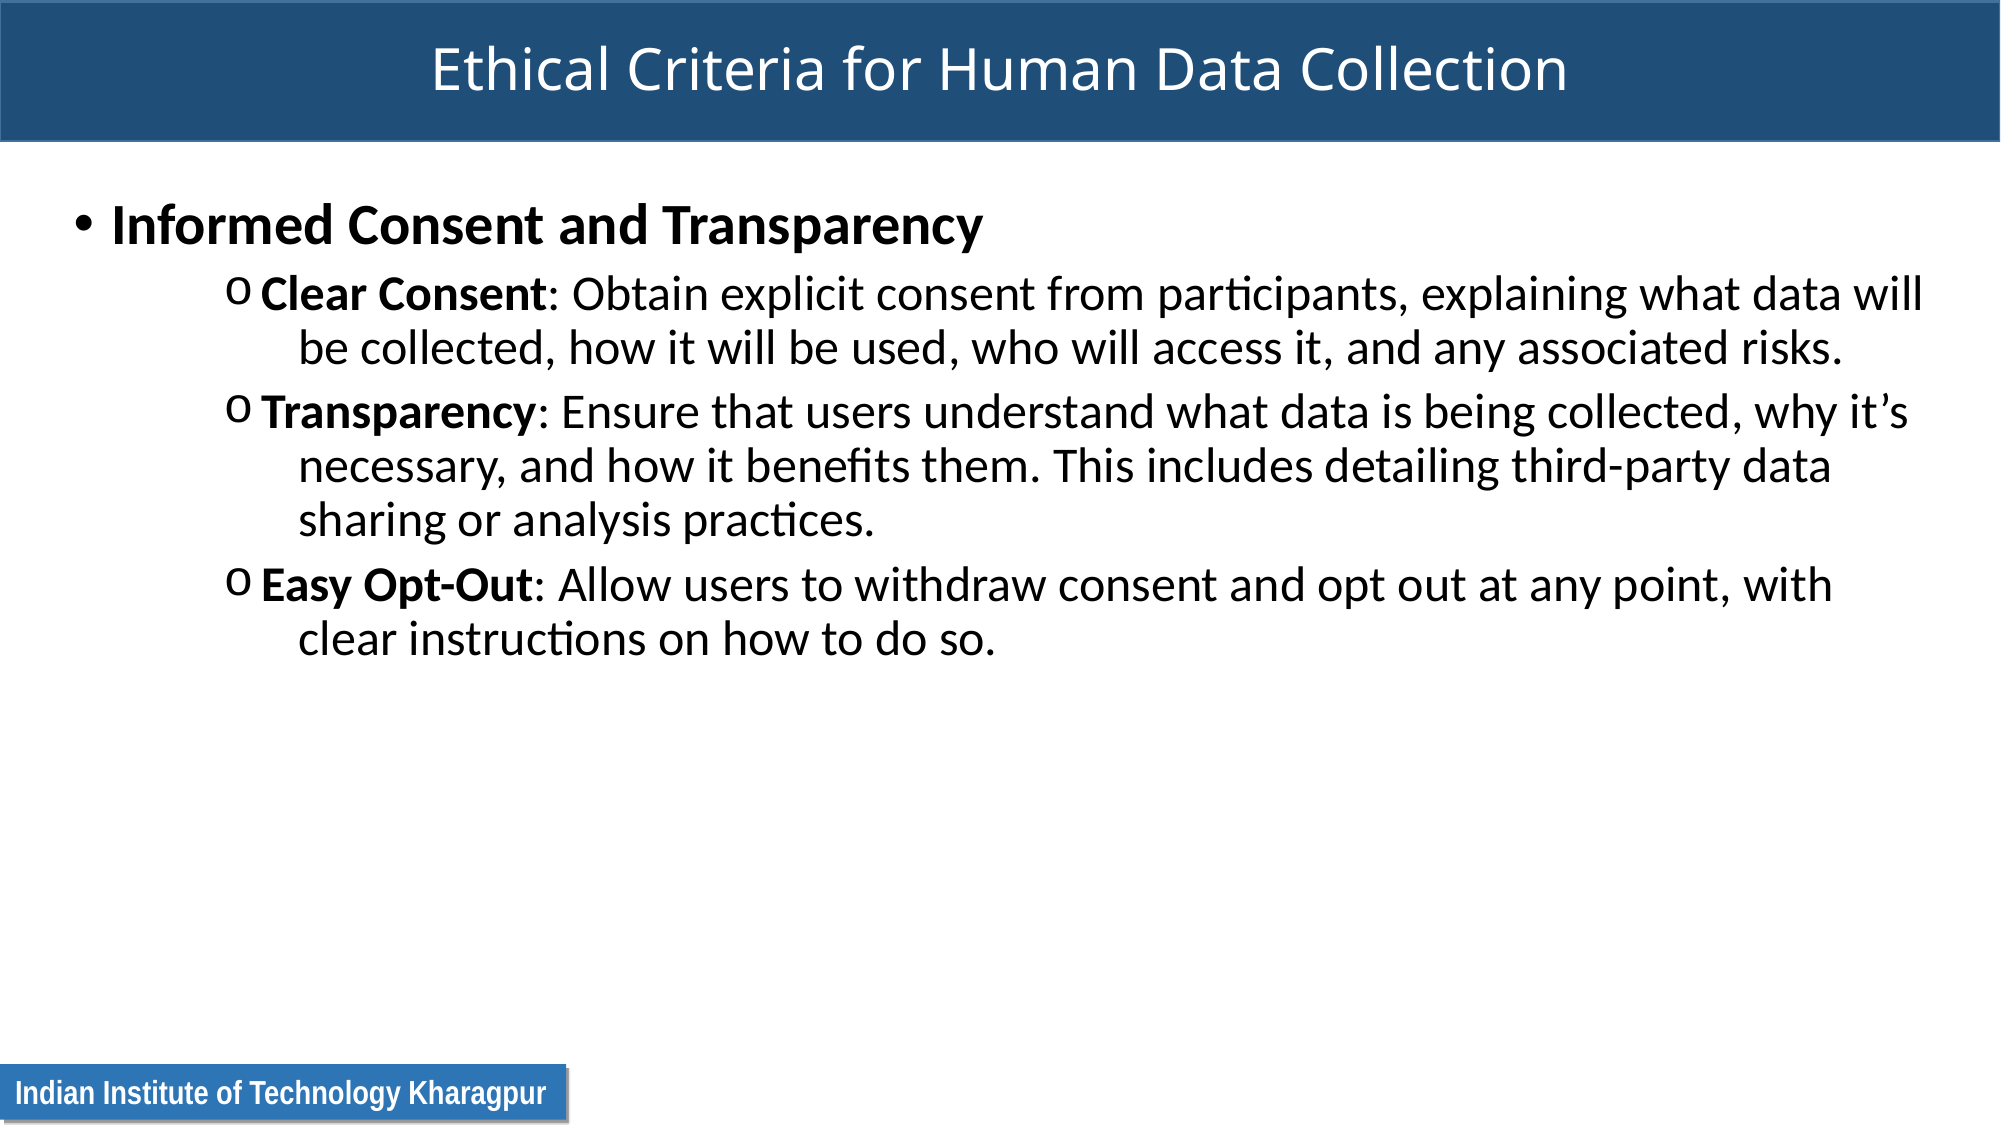

Ethical Criteria for Human Data Collection
# Informed Consent and Transparency
Clear Consent: Obtain explicit consent from participants, explaining what data will be collected, how it will be used, who will access it, and any associated risks.
Transparency: Ensure that users understand what data is being collected, why it’s necessary, and how it benefits them. This includes detailing third-party data sharing or analysis practices.
Easy Opt-Out: Allow users to withdraw consent and opt out at any point, with clear instructions on how to do so.